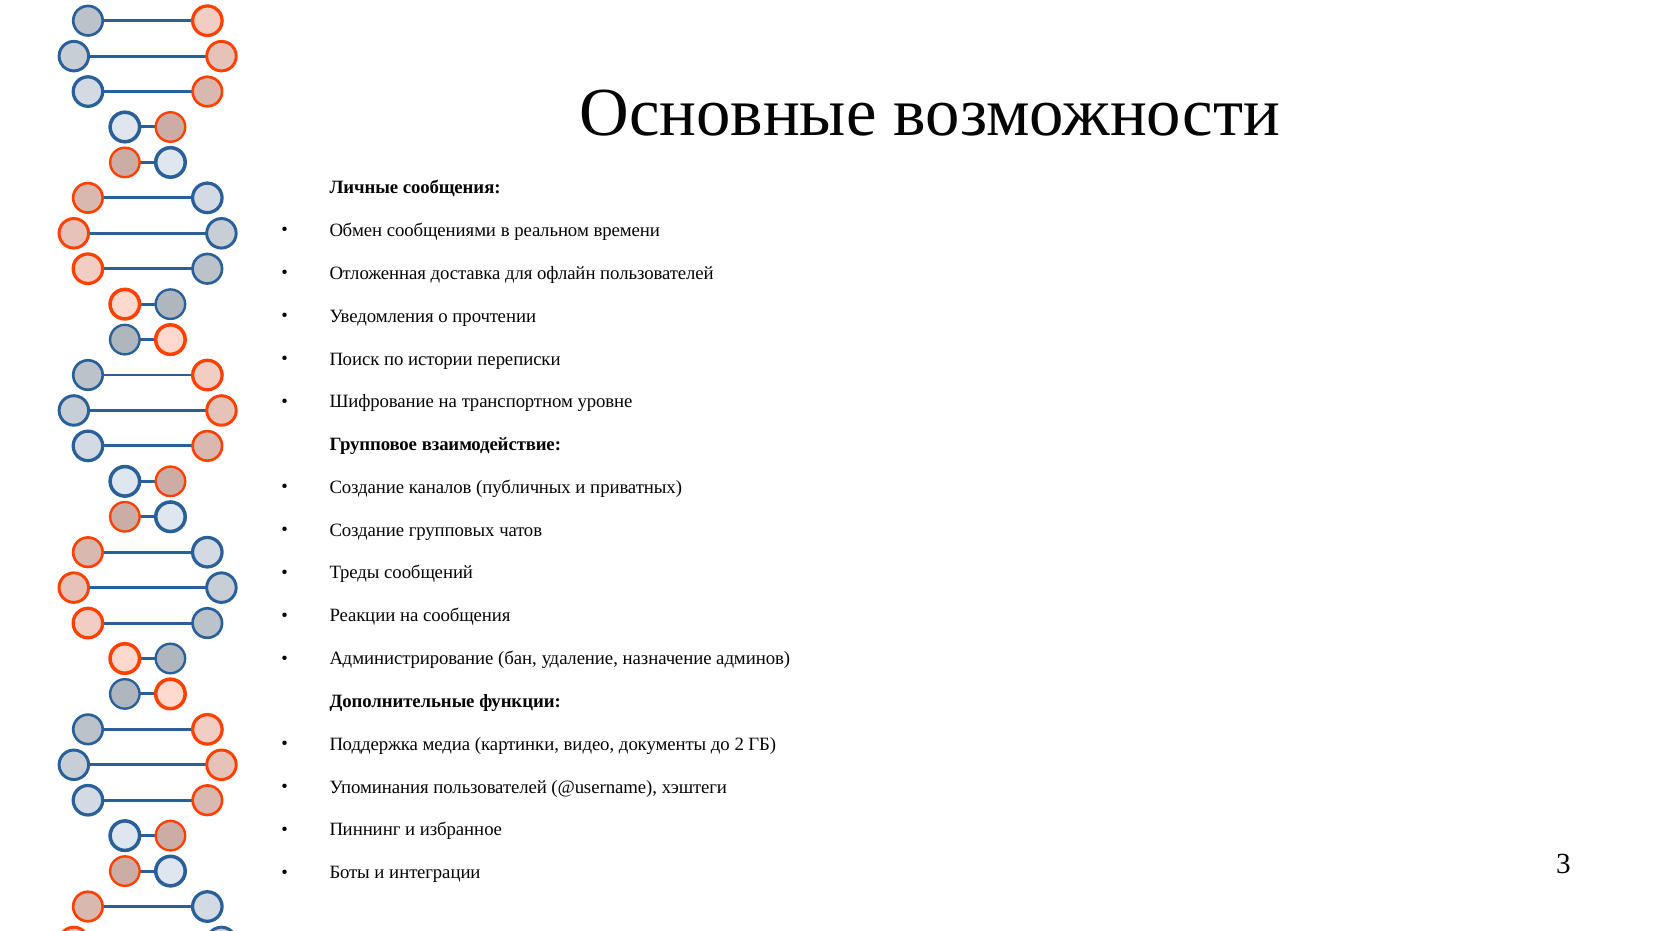

# Основные возможности
Личные сообщения:
Обмен сообщениями в реальном времени
Отложенная доставка для офлайн пользователей
Уведомления о прочтении
Поиск по истории переписки
Шифрование на транспортном уровне
Групповое взаимодействие:
Создание каналов (публичных и приватных)
Создание групповых чатов
Треды сообщений
Реакции на сообщения
Администрирование (бан, удаление, назначение админов)
Дополнительные функции:
Поддержка медиа (картинки, видео, документы до 2 ГБ)
Упоминания пользователей (@username), хэштеги
Пиннинг и избранное
Боты и интеграции
3